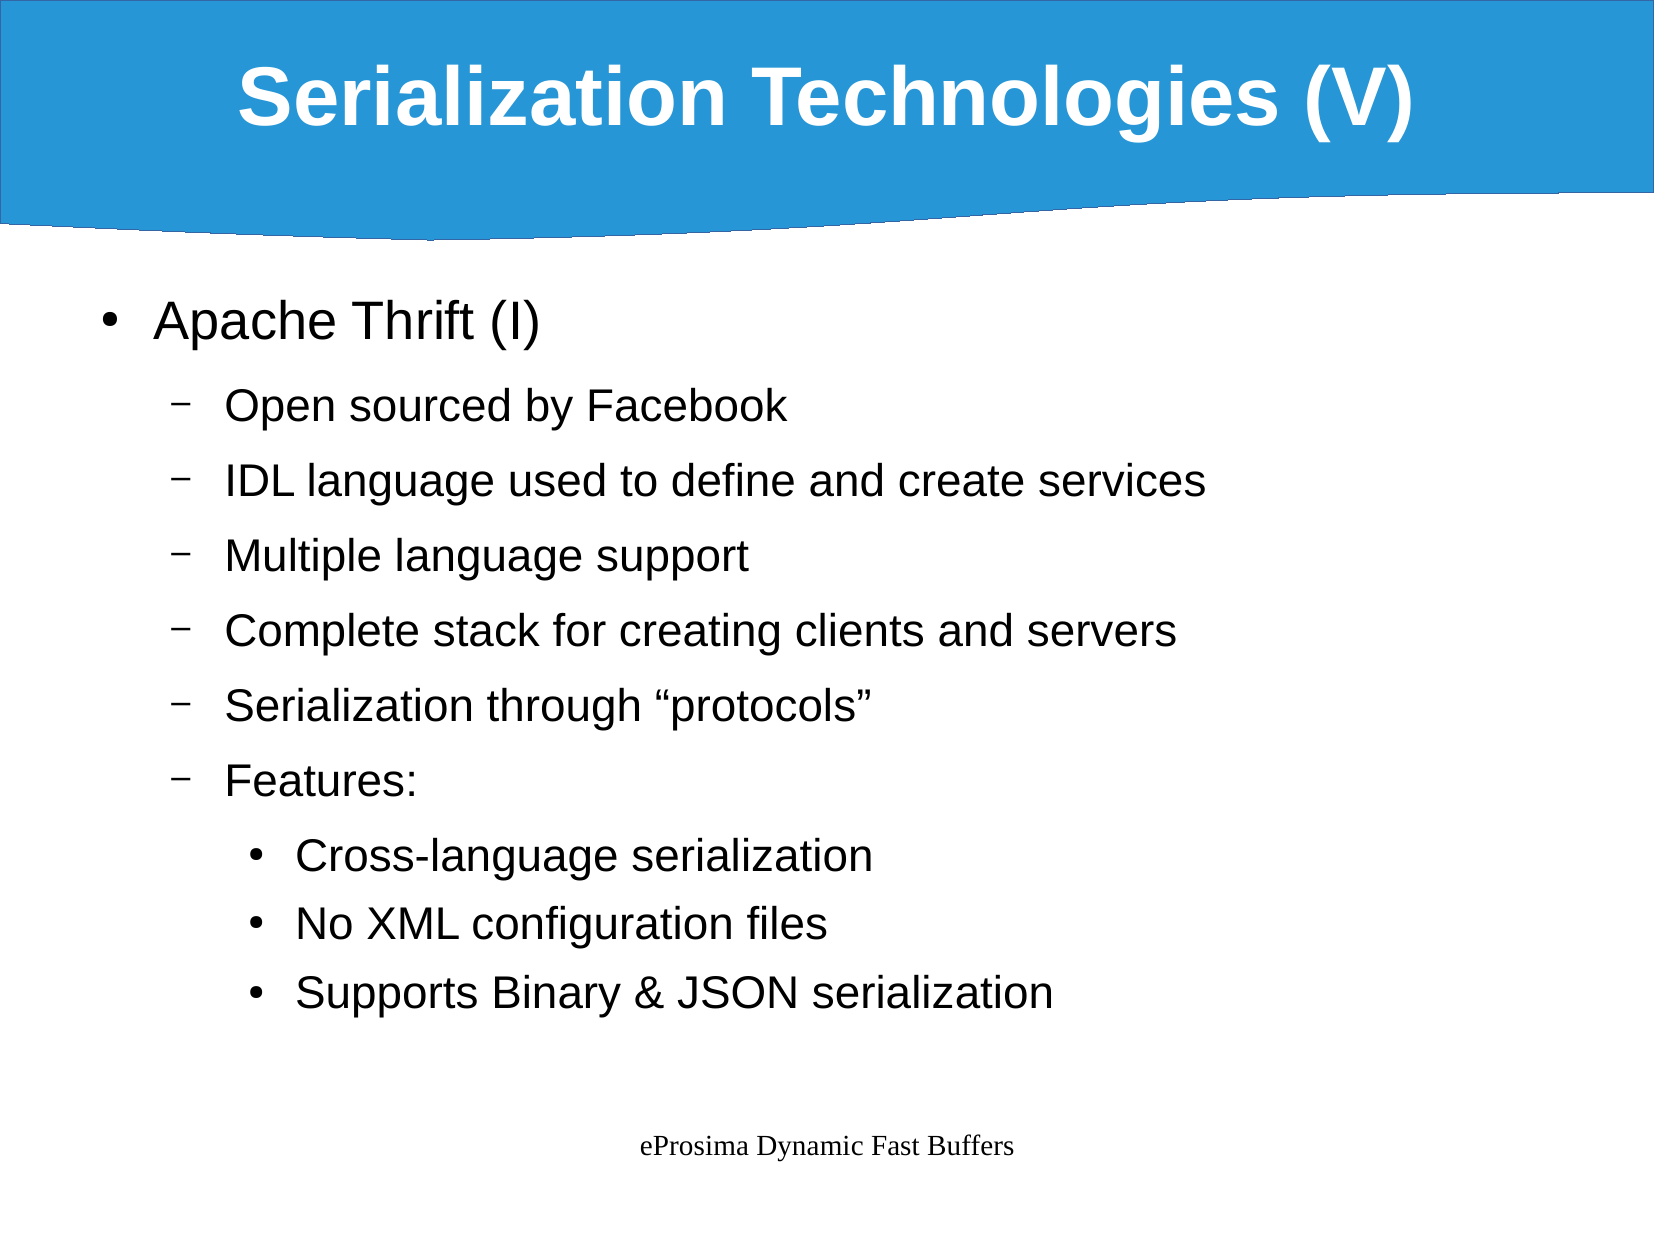

Serialization Technologies (V)
# Apache Thrift (I)
Open sourced by Facebook
IDL language used to define and create services
Multiple language support
Complete stack for creating clients and servers
Serialization through “protocols”
Features:
Cross-language serialization
No XML configuration files
Supports Binary & JSON serialization
eProsima Dynamic Fast Buffers